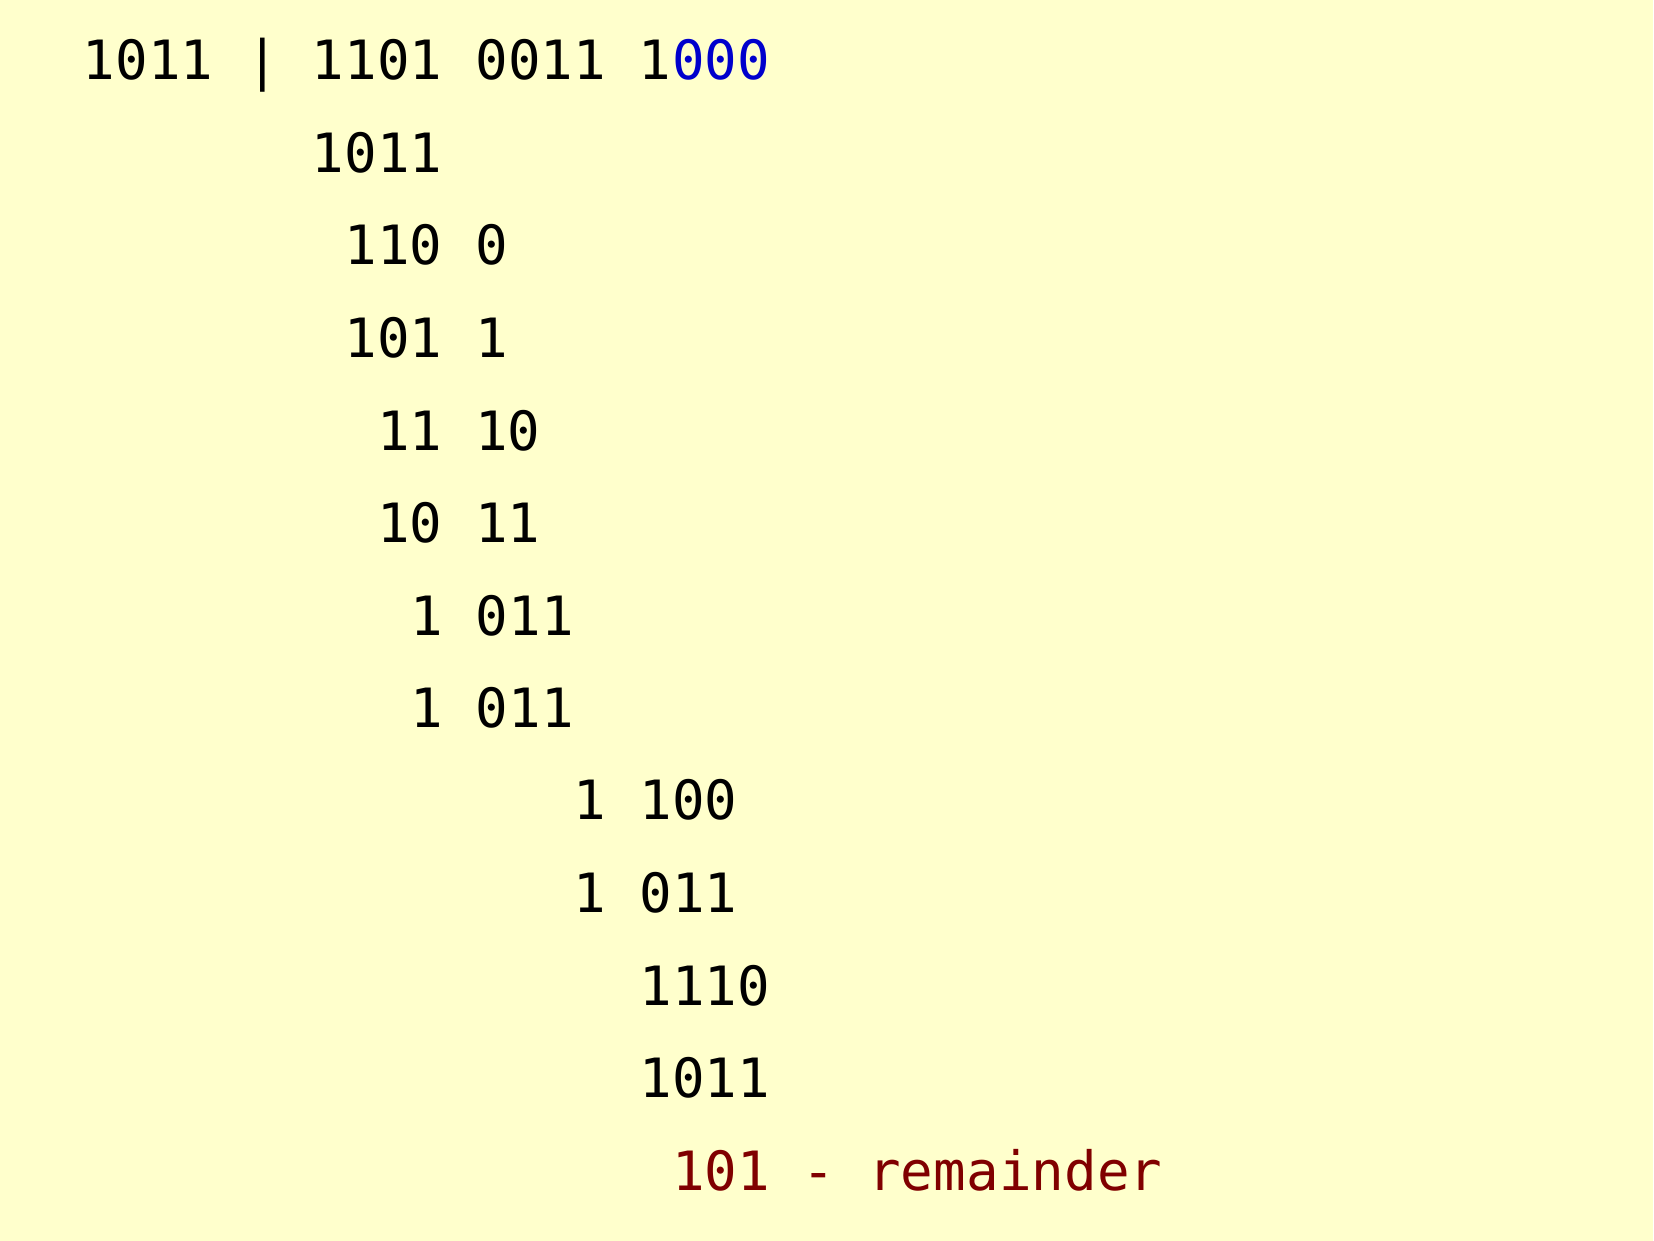

# 1011 | 1101 0011 1000
 1011
 110 0
 101 1
 11 10
 10 11
 1 011
 1 011
 1 100
 1 011
 1110
 1011
 101 - remainder